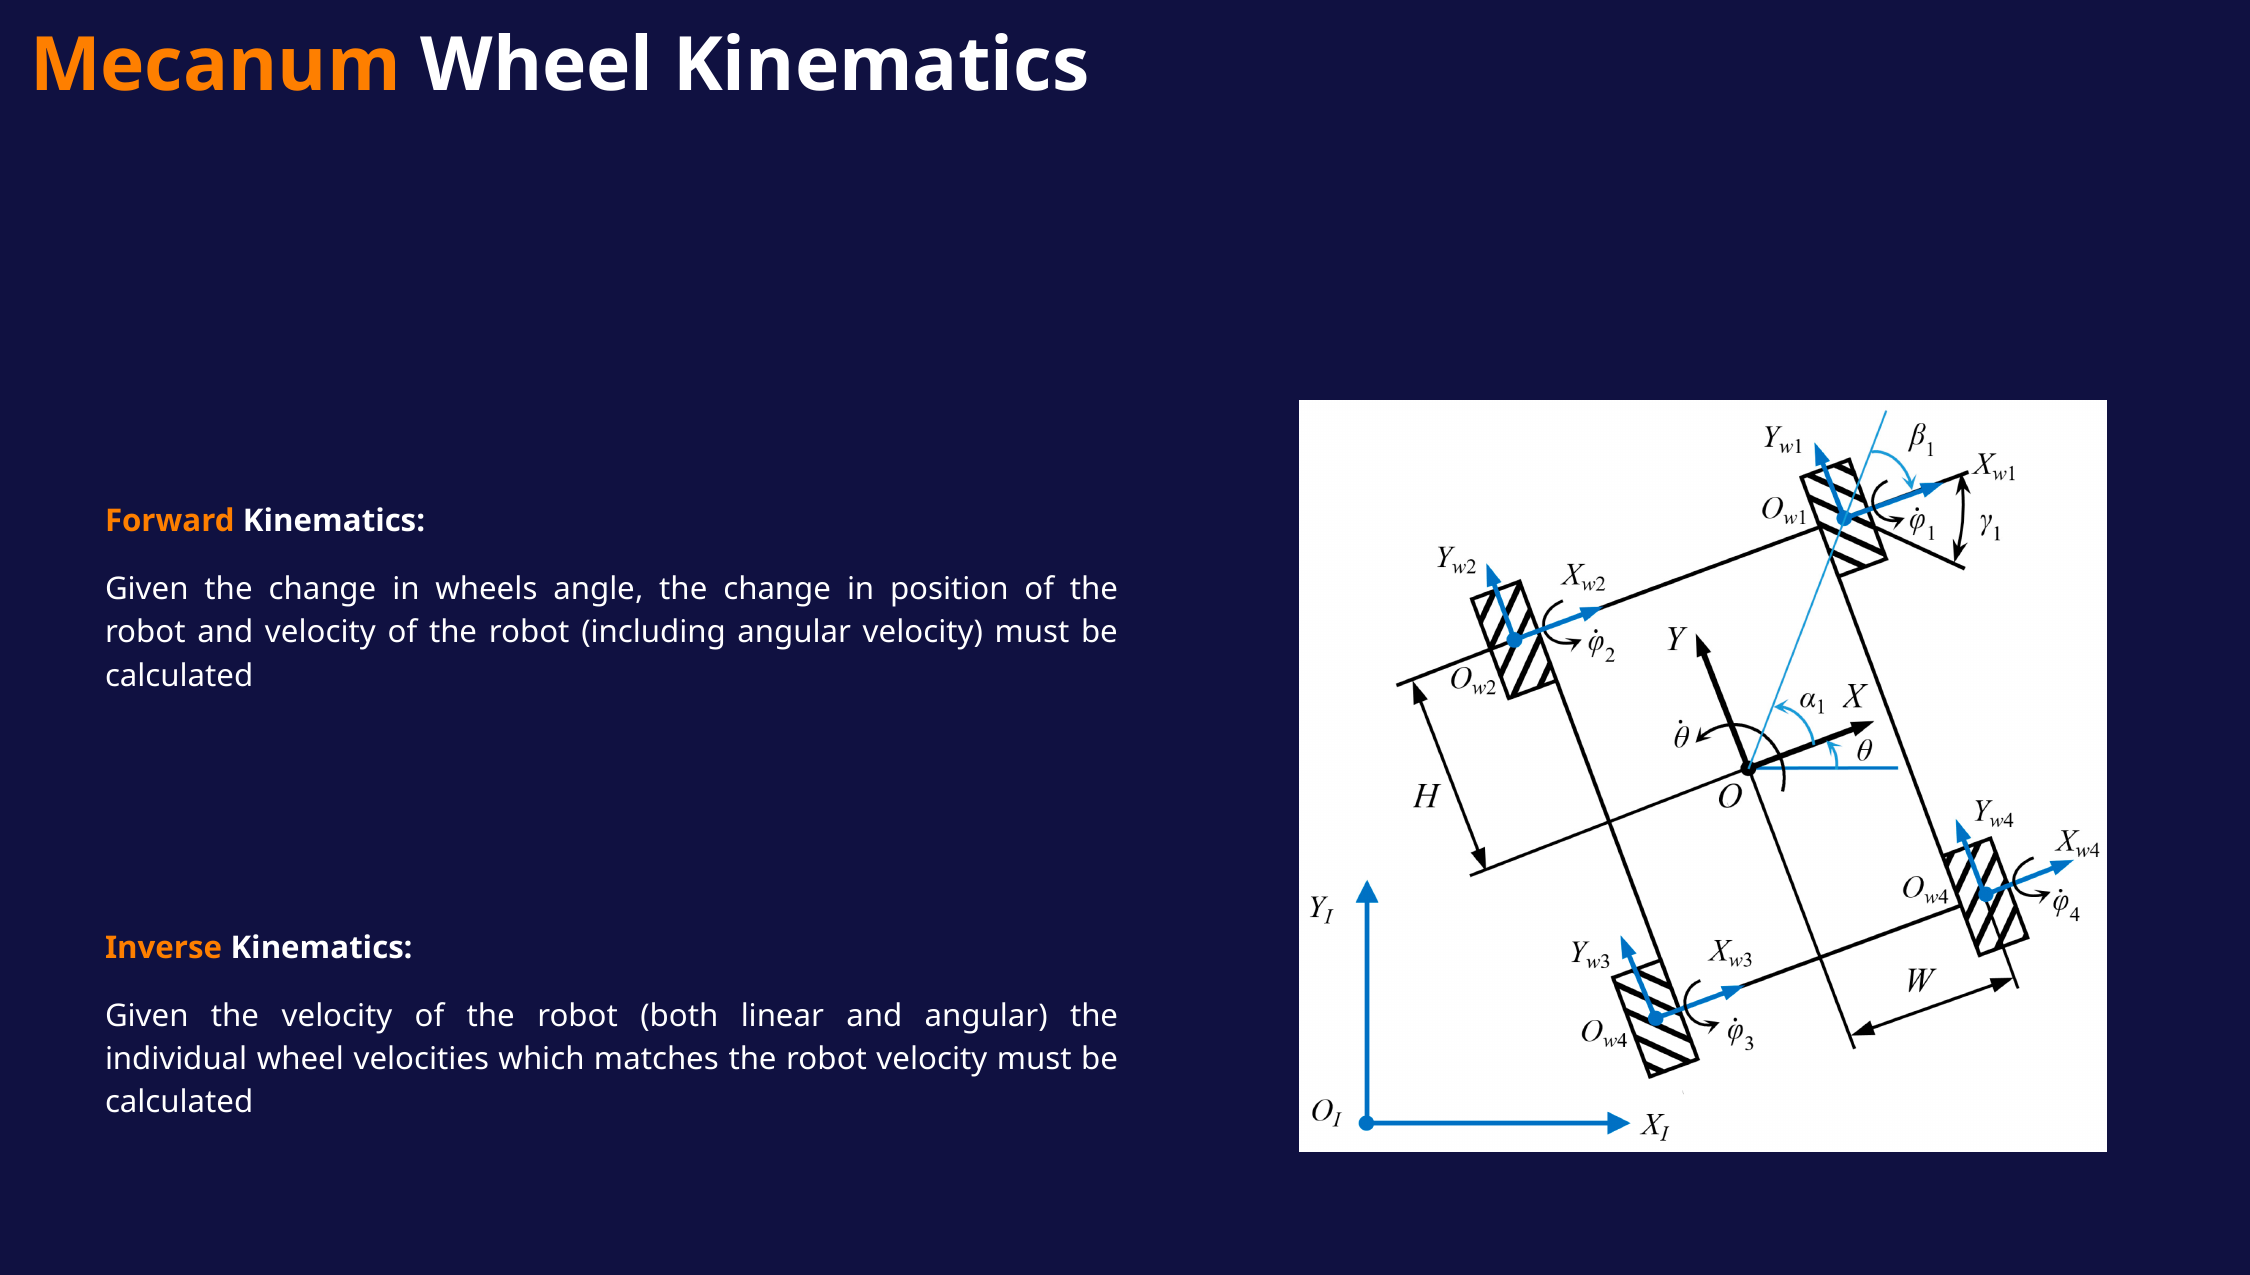

# Mecanum Wheel Kinematics
Forward Kinematics:
Given the change in wheels angle, the change in position of the robot and velocity of the robot (including angular velocity) must be calculated
Inverse Kinematics:
Given the velocity of the robot (both linear and angular) the individual wheel velocities which matches the robot velocity must be calculated